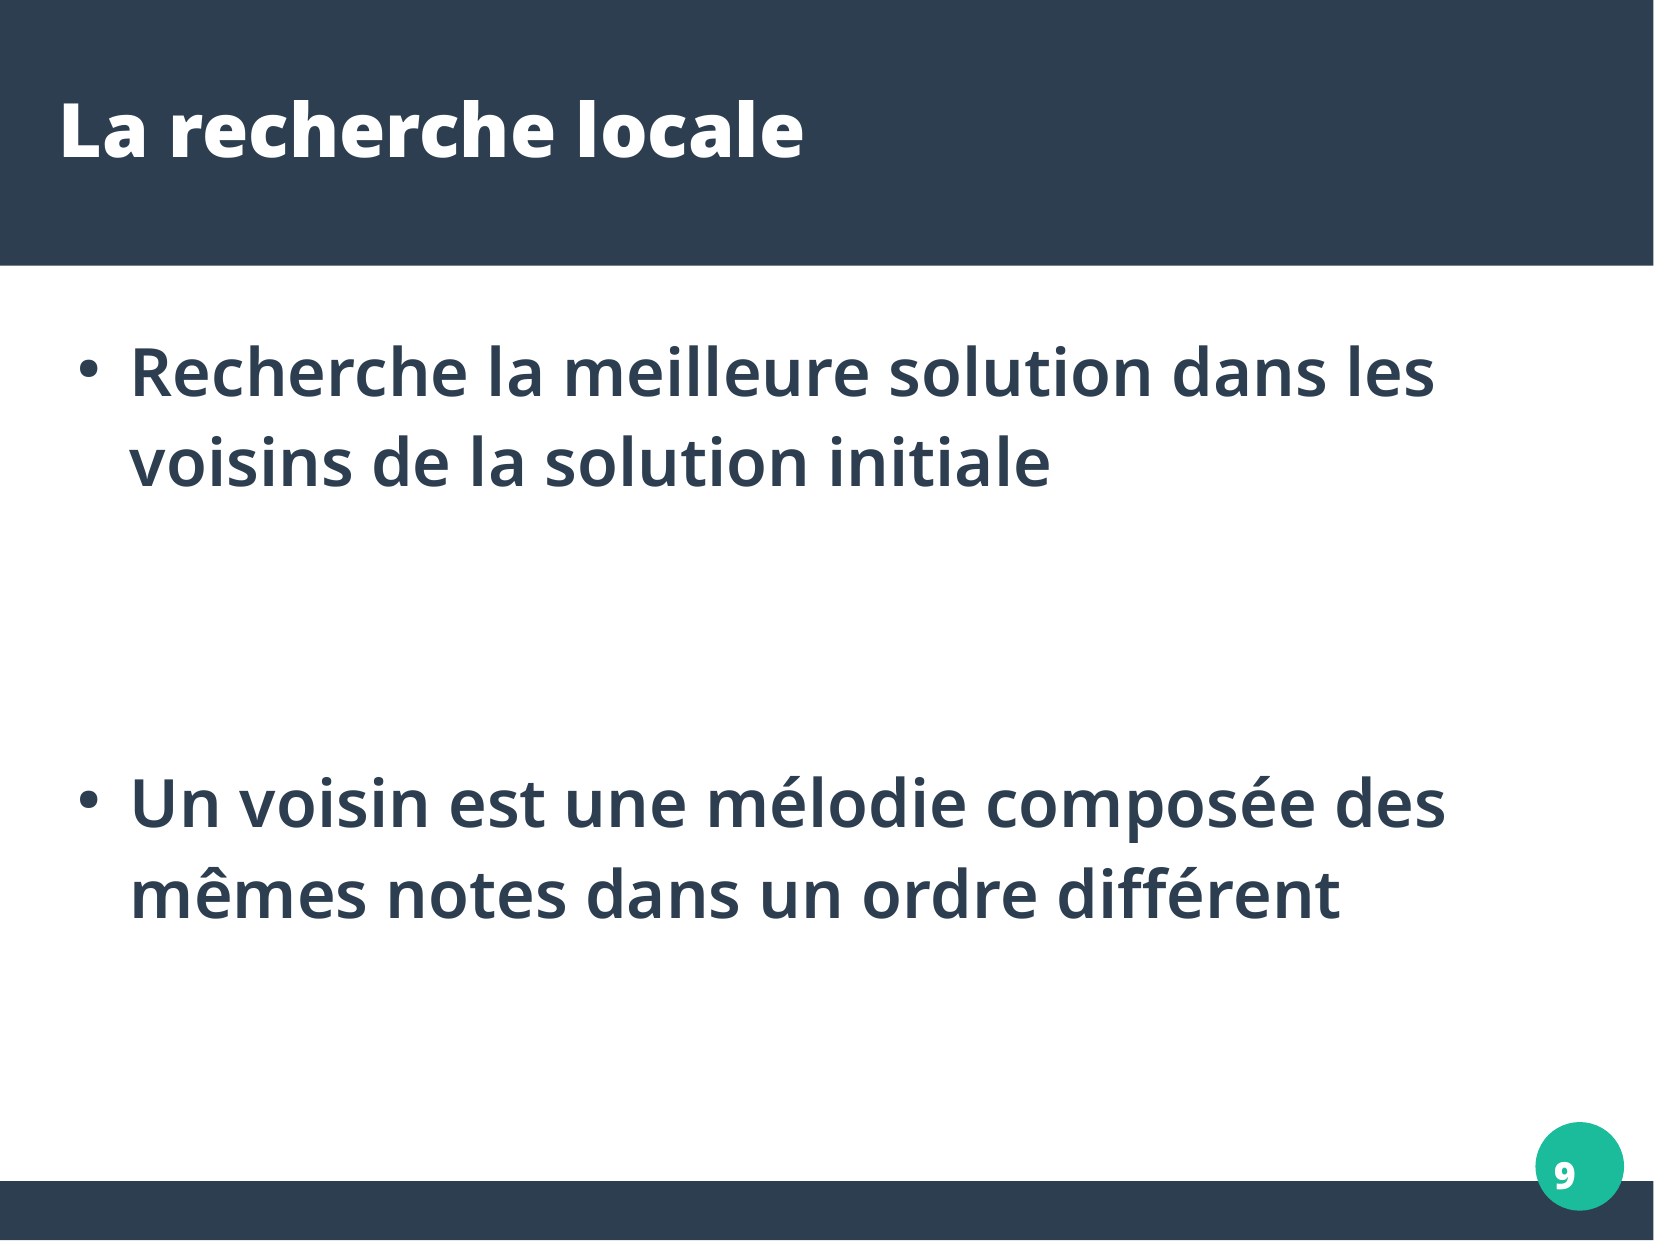

# La recherche locale
Recherche la meilleure solution dans les voisins de la solution initiale
Un voisin est une mélodie composée des mêmes notes dans un ordre différent
9